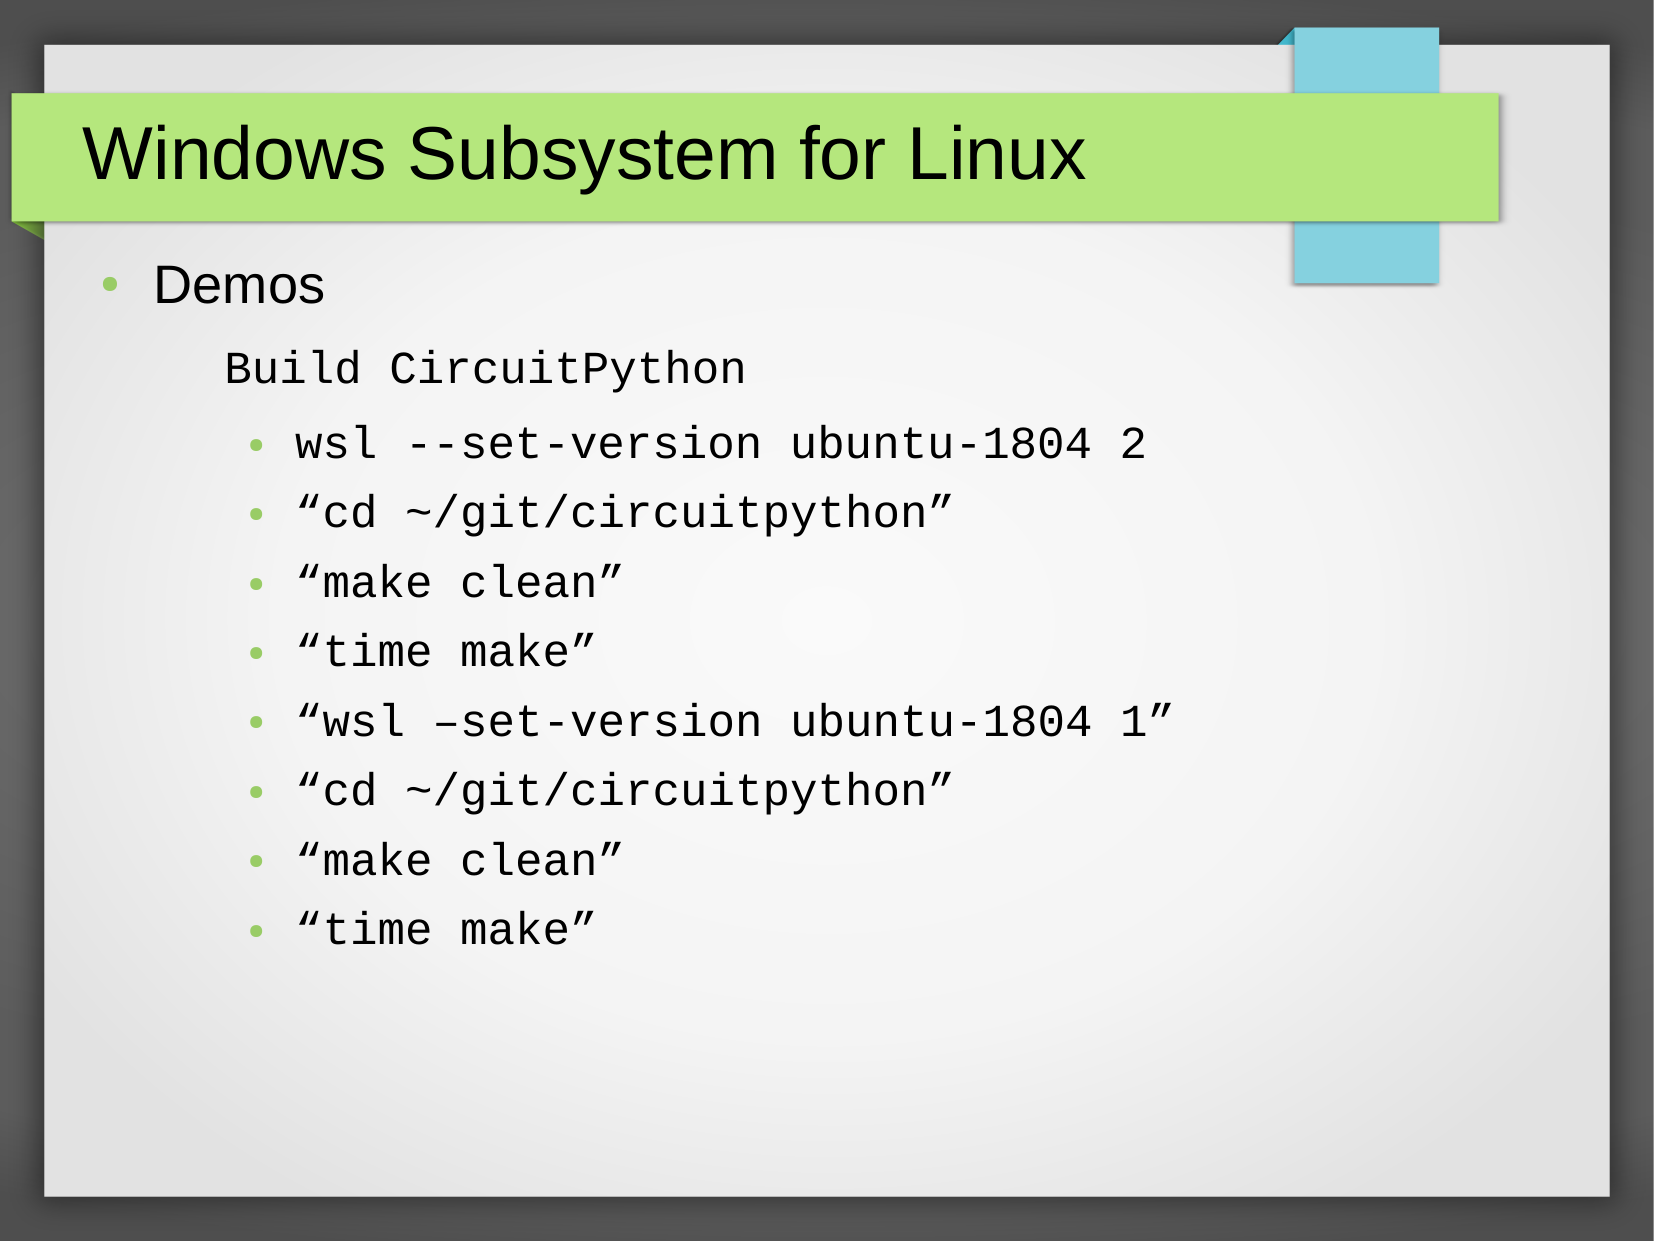

# Windows Subsystem for Linux
Demos
Build CircuitPython
wsl --set-version ubuntu-1804 2
“cd ~/git/circuitpython”
“make clean”
“time make”
“wsl –set-version ubuntu-1804 1”
“cd ~/git/circuitpython”
“make clean”
“time make”